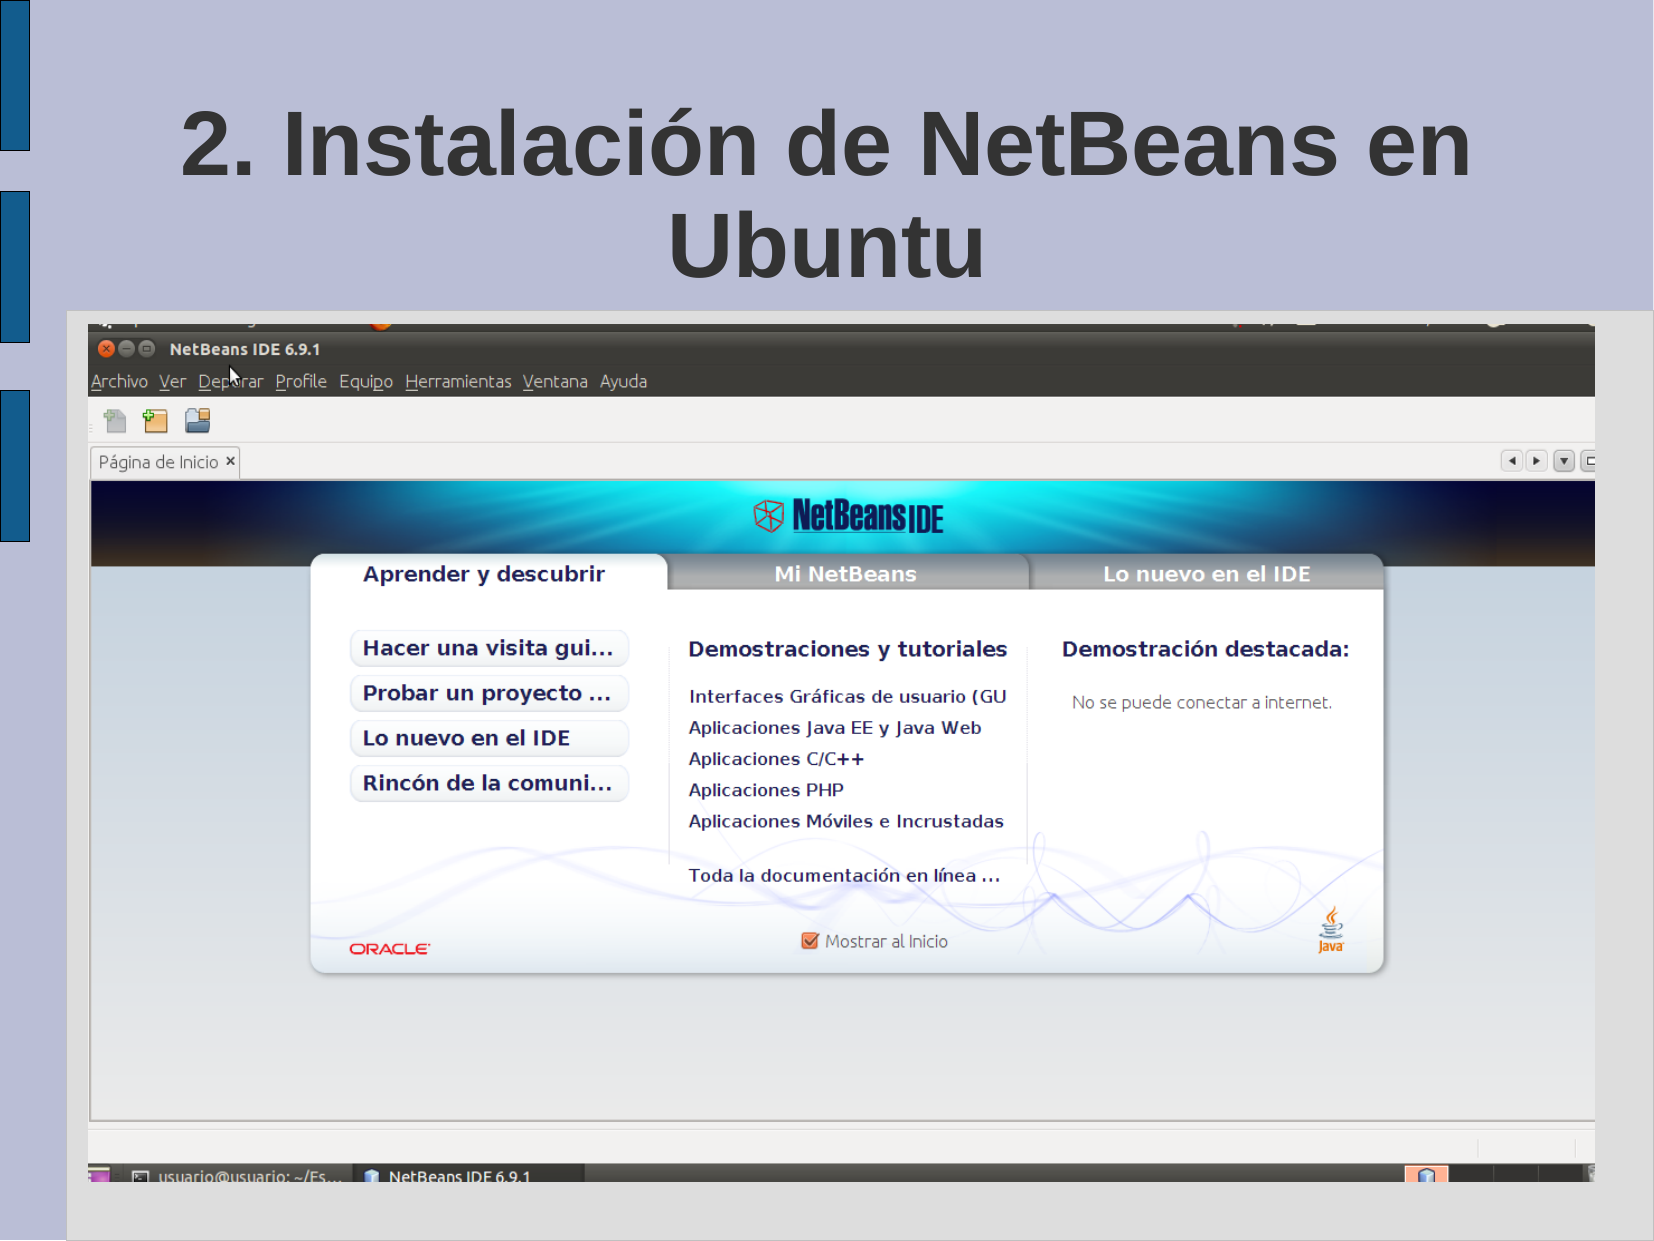

# 2. Instalación de NetBeans en Ubuntu